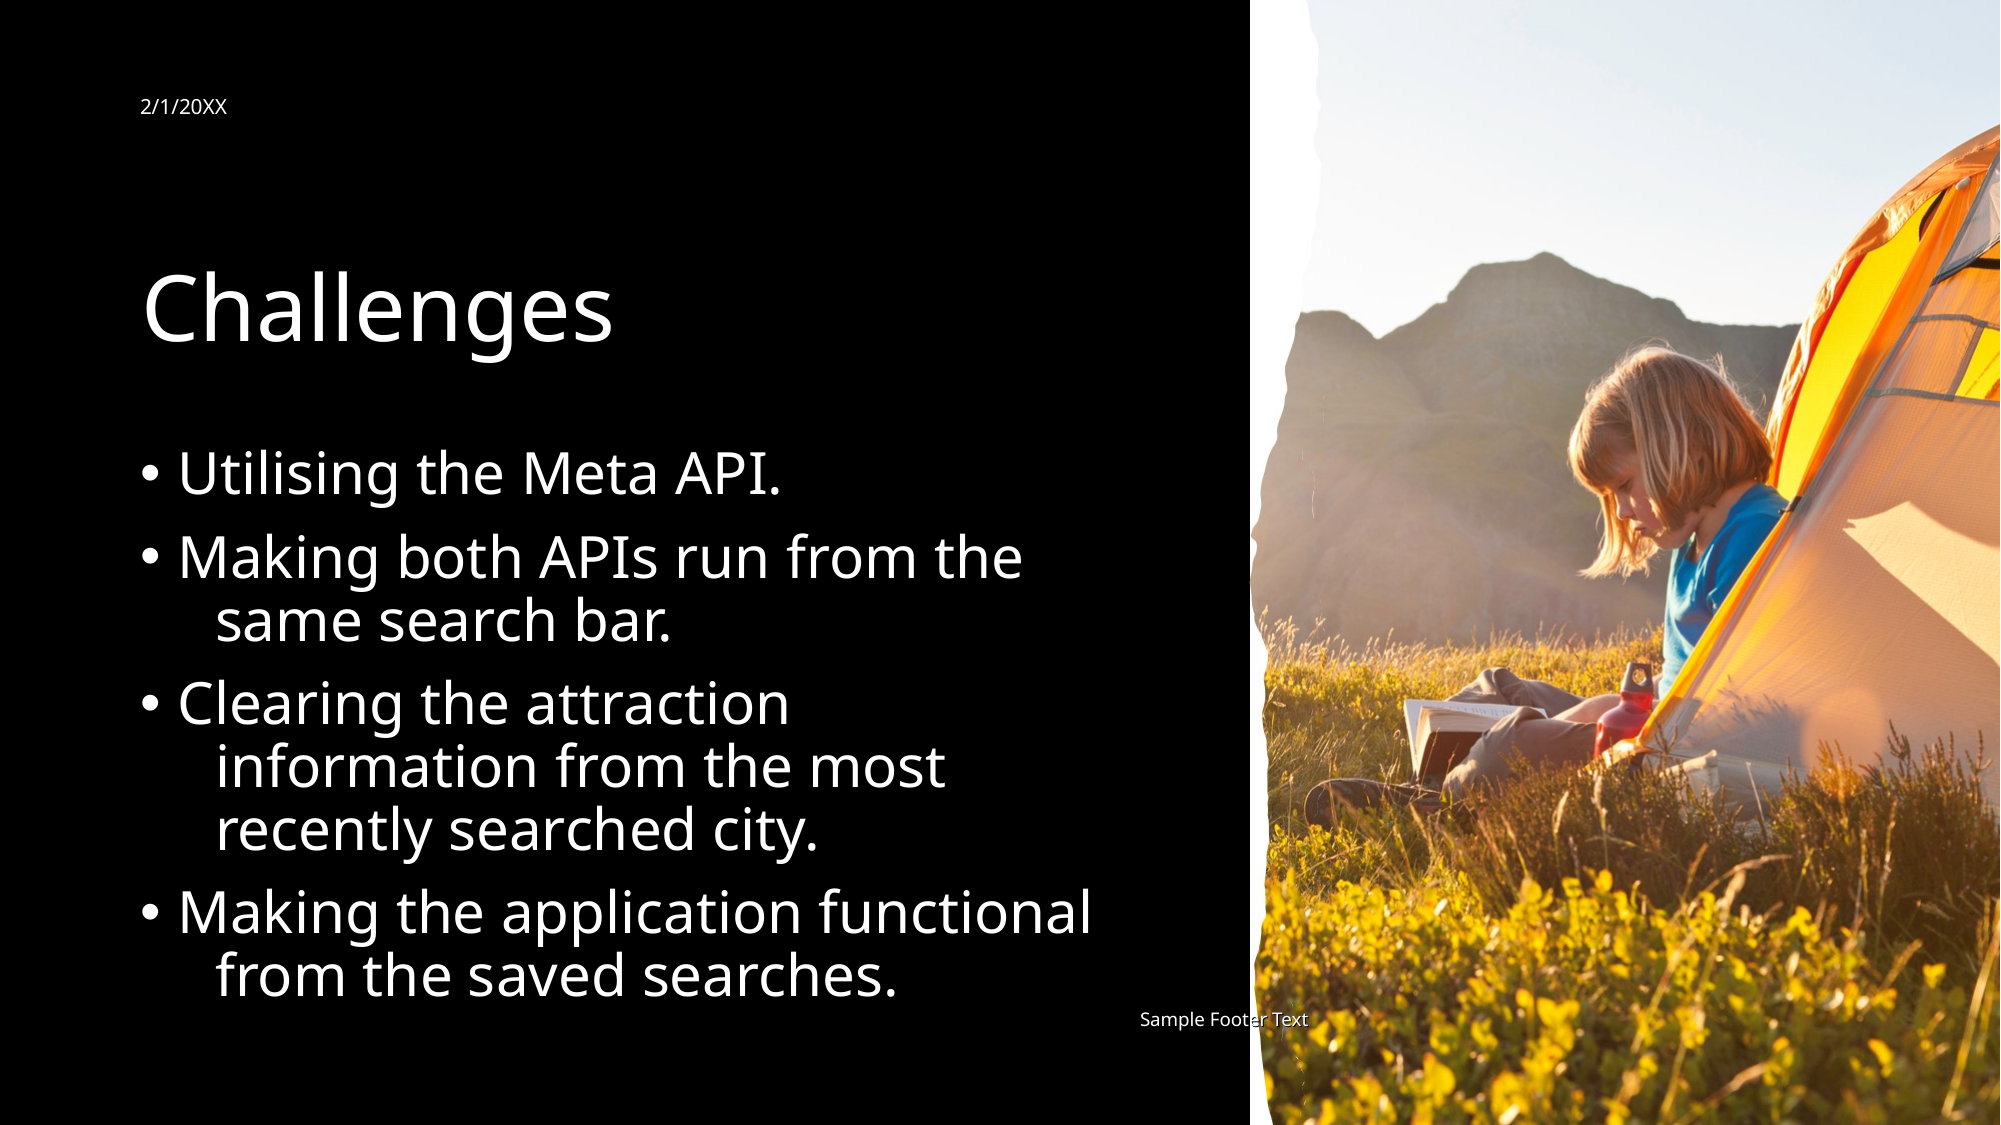

2/1/20XX
# Challenges
Utilising the Meta API.
Making both APIs run from the same search bar.
Clearing the attraction information from the most recently searched city.
Making the application functional from the saved searches.
Sample Footer Text